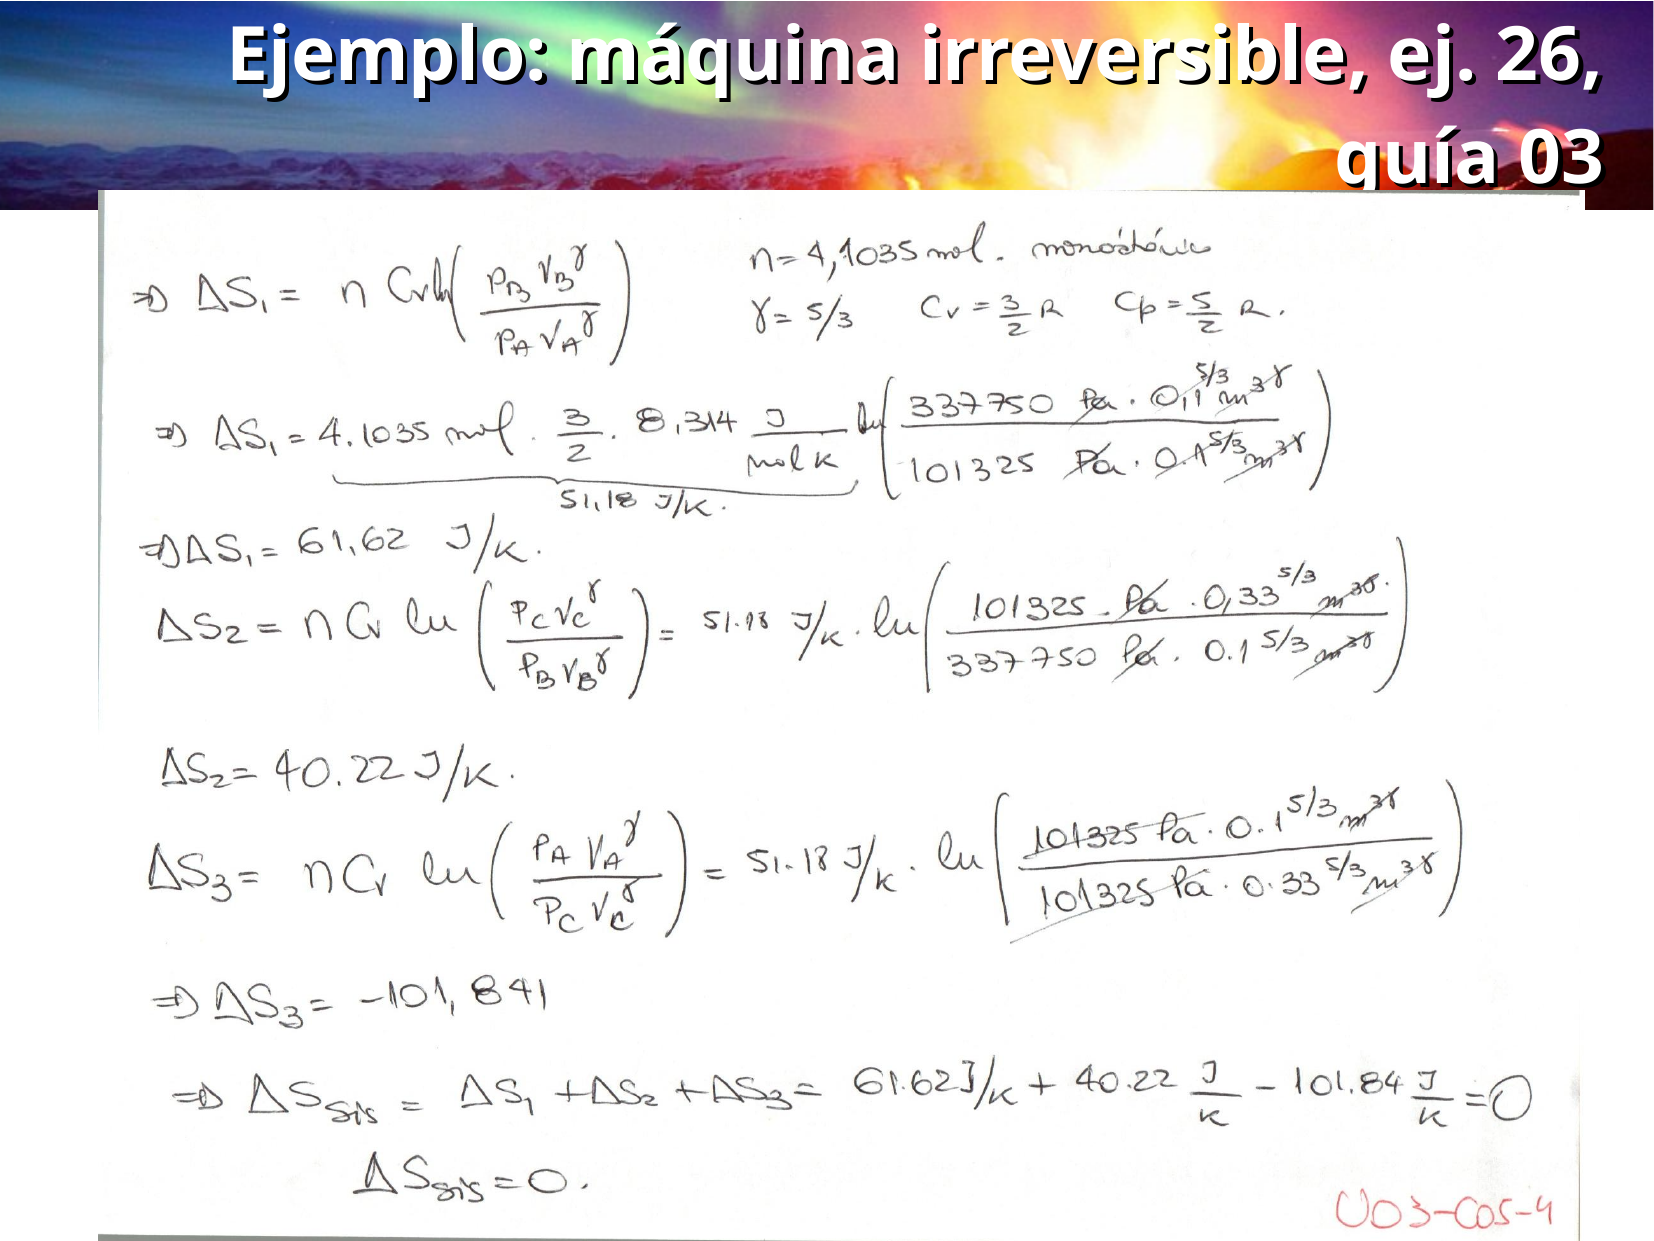

# Ejemplo: máquina irreversible, ej. 26, guía 03
FÍSICA III B
28